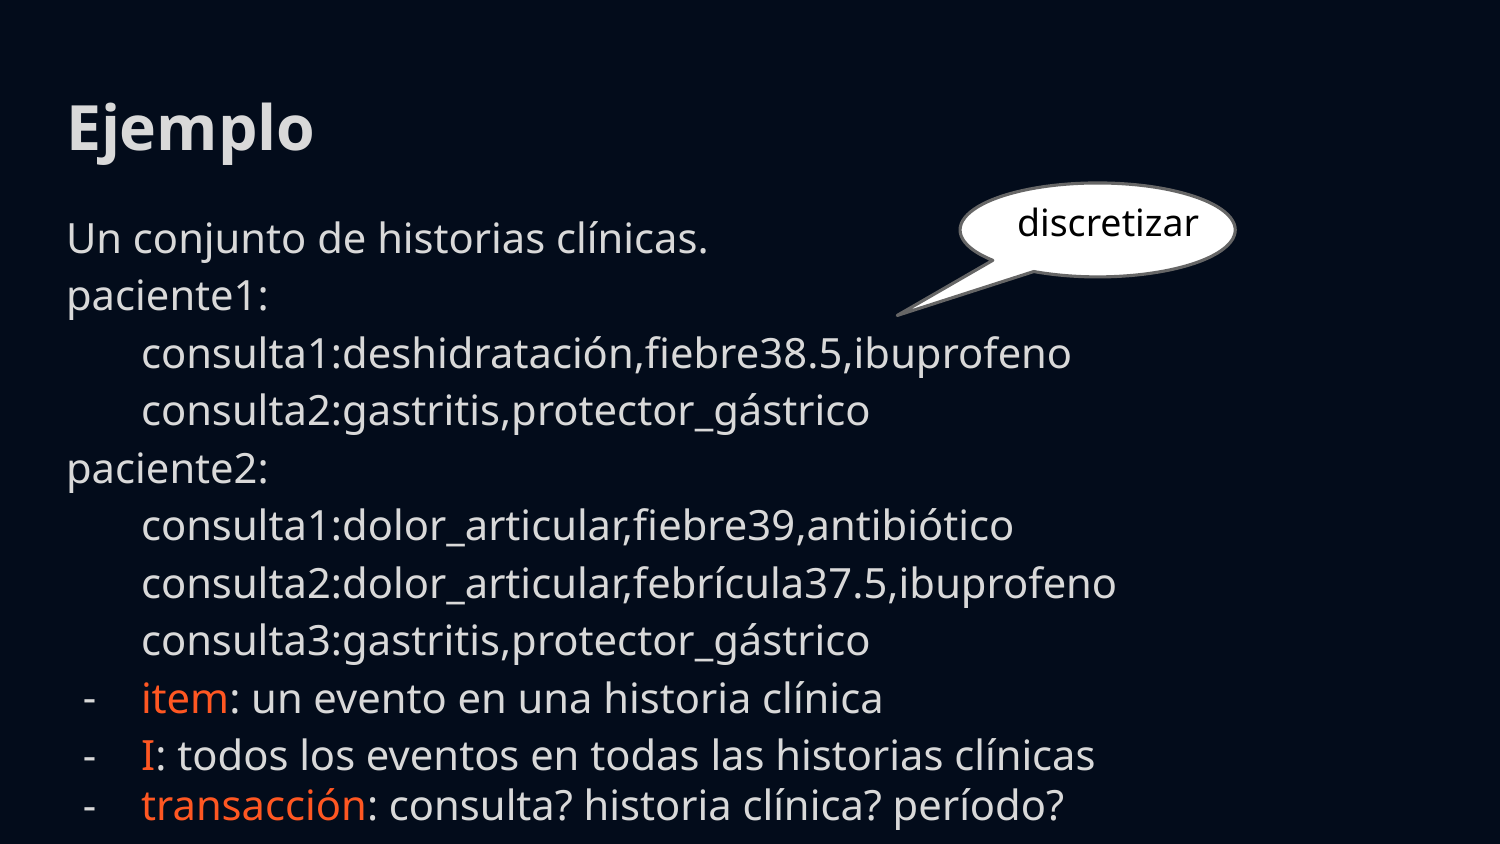

# Ejemplo
discretizar
Un conjunto de historias clínicas.
paciente1:
consulta1:deshidratación,fiebre38.5,ibuprofeno
 	consulta2:gastritis,protector_gástrico
paciente2:
consulta1:dolor_articular,fiebre39,antibiótico	consulta2:dolor_articular,febrícula37.5,ibuprofeno
	consulta3:gastritis,protector_gástrico
item: un evento en una historia clínica
I: todos los eventos en todas las historias clínicas
transacción: consulta? historia clínica? período?